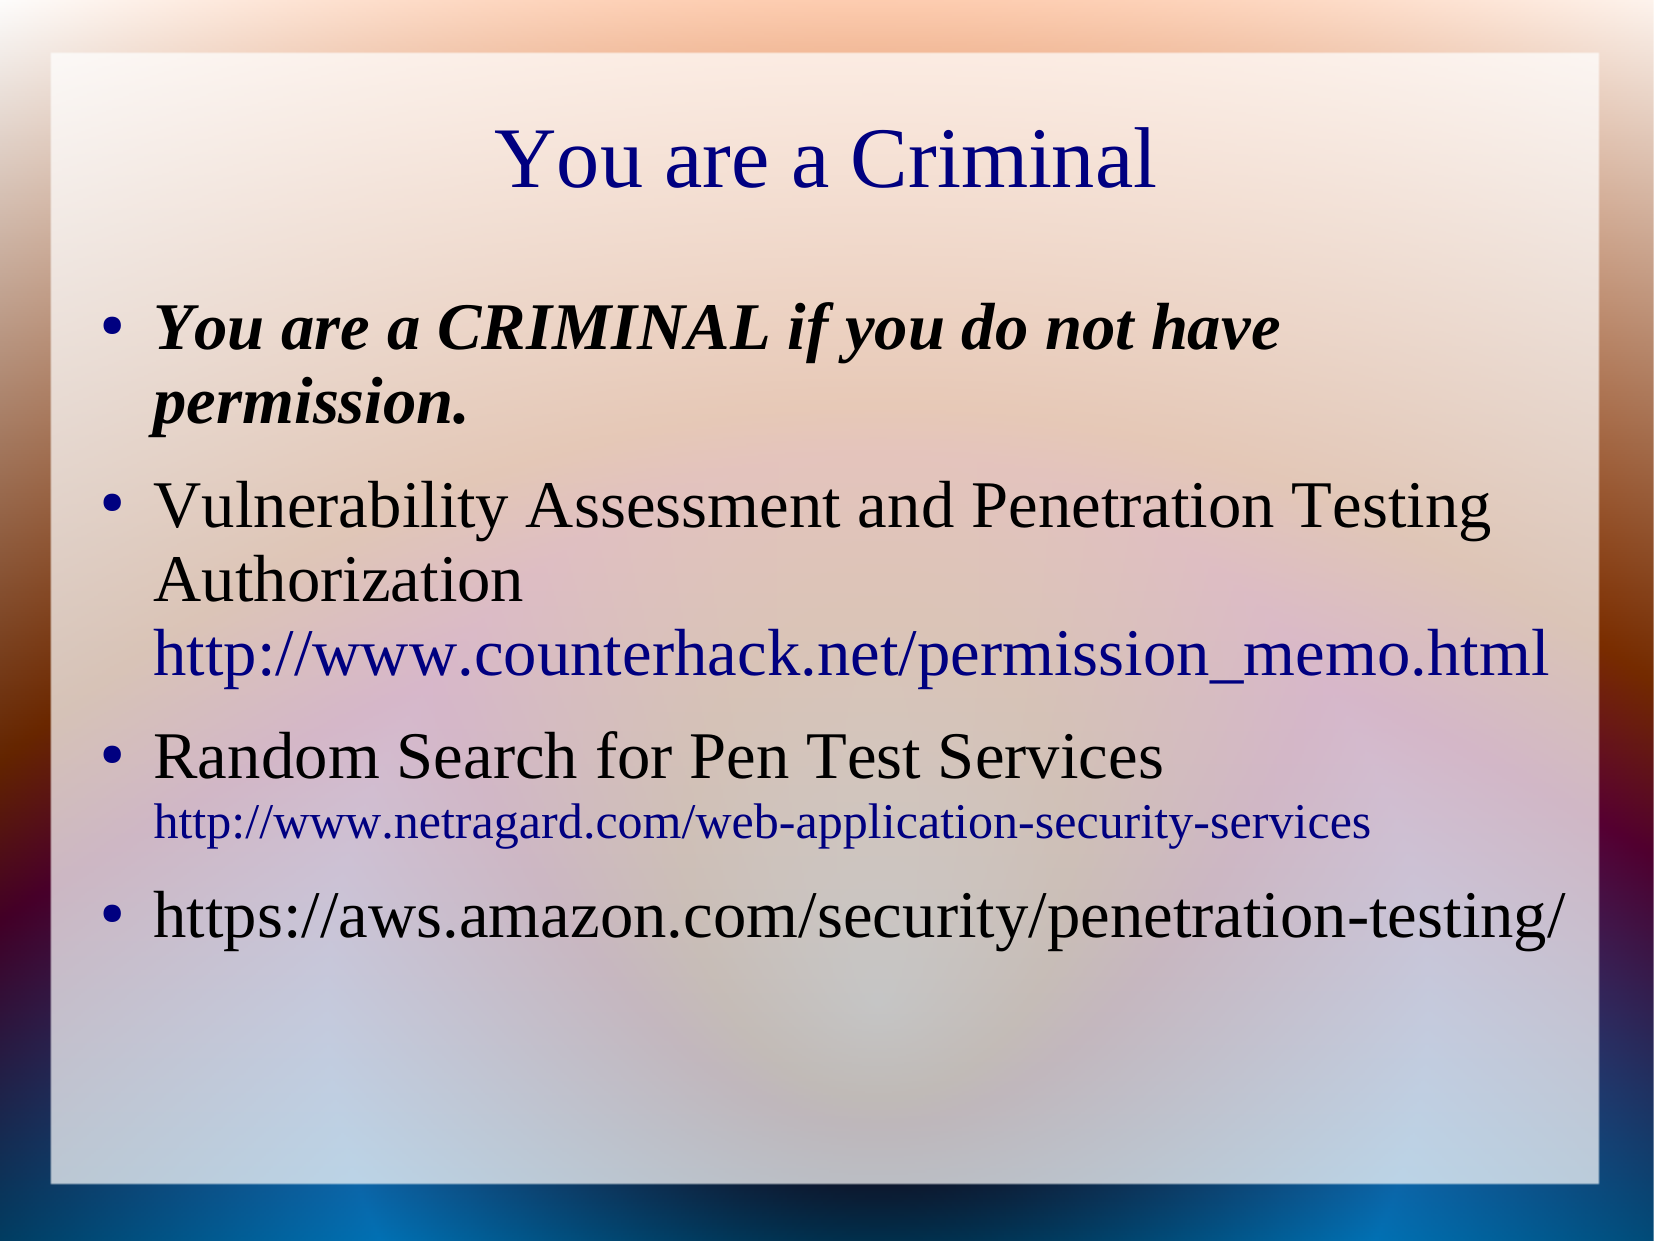

# You are a Criminal
You are a CRIMINAL if you do not have permission.
Vulnerability Assessment and Penetration Testing Authorization http://www.counterhack.net/permission_memo.html
Random Search for Pen Test Services http://www.netragard.com/web-application-security-services
https://aws.amazon.com/security/penetration-testing/